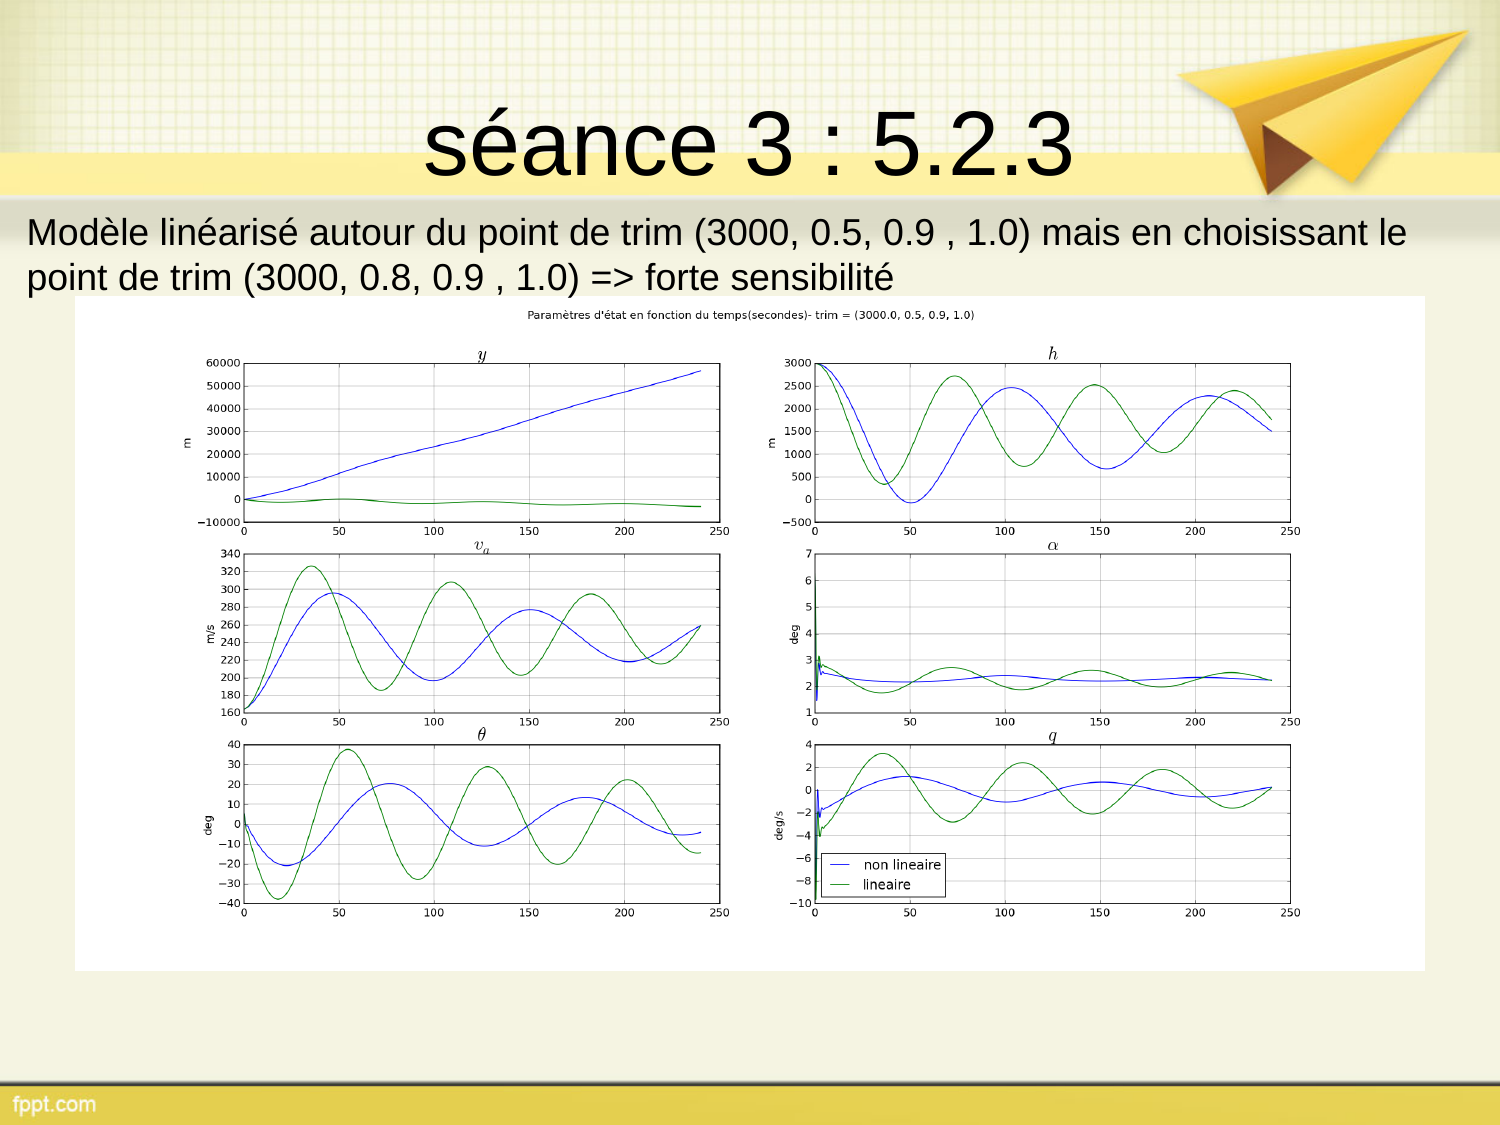

# séance 3 : 5.2.3
Modèle linéarisé autour du point de trim (3000, 0.5, 0.9 , 1.0) mais en choisissant le point de trim (3000, 0.8, 0.9 , 1.0) => forte sensibilité